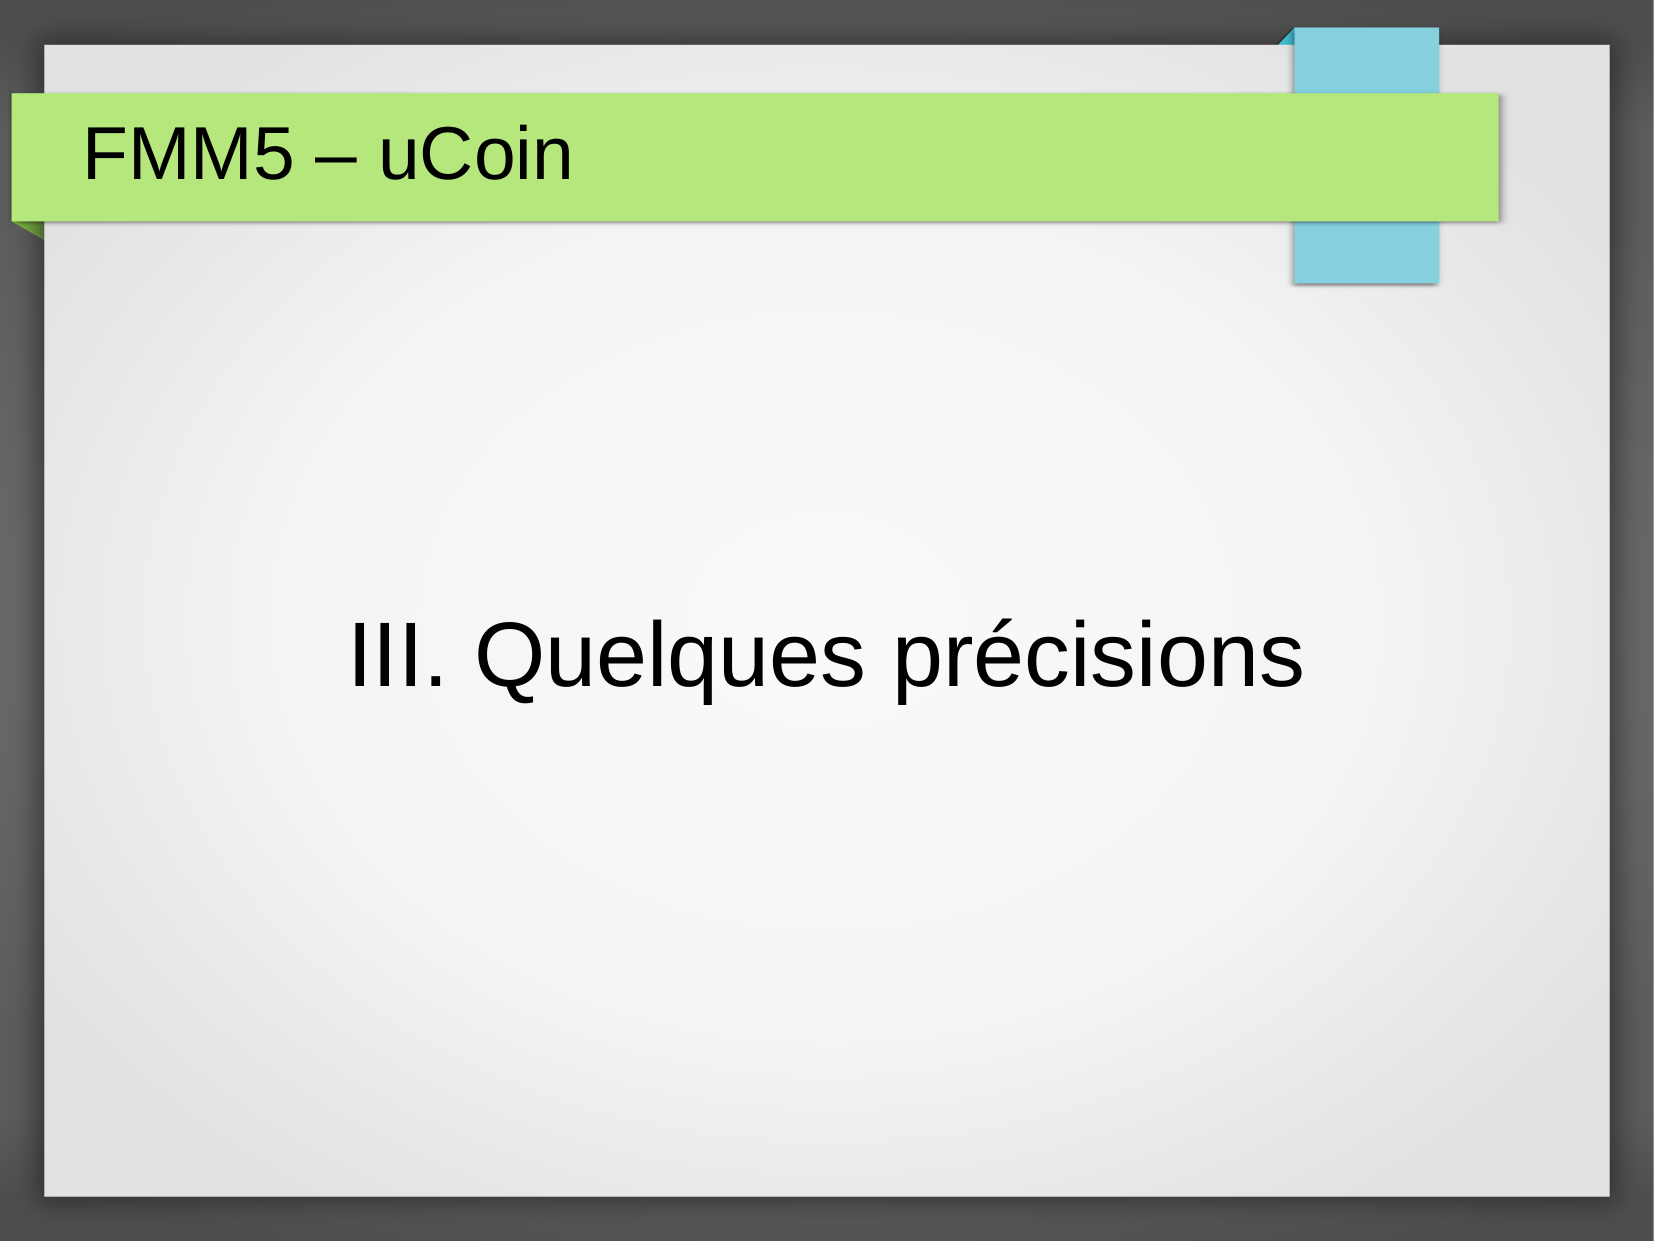

# FMM5 – uCoin
III. Quelques précisions